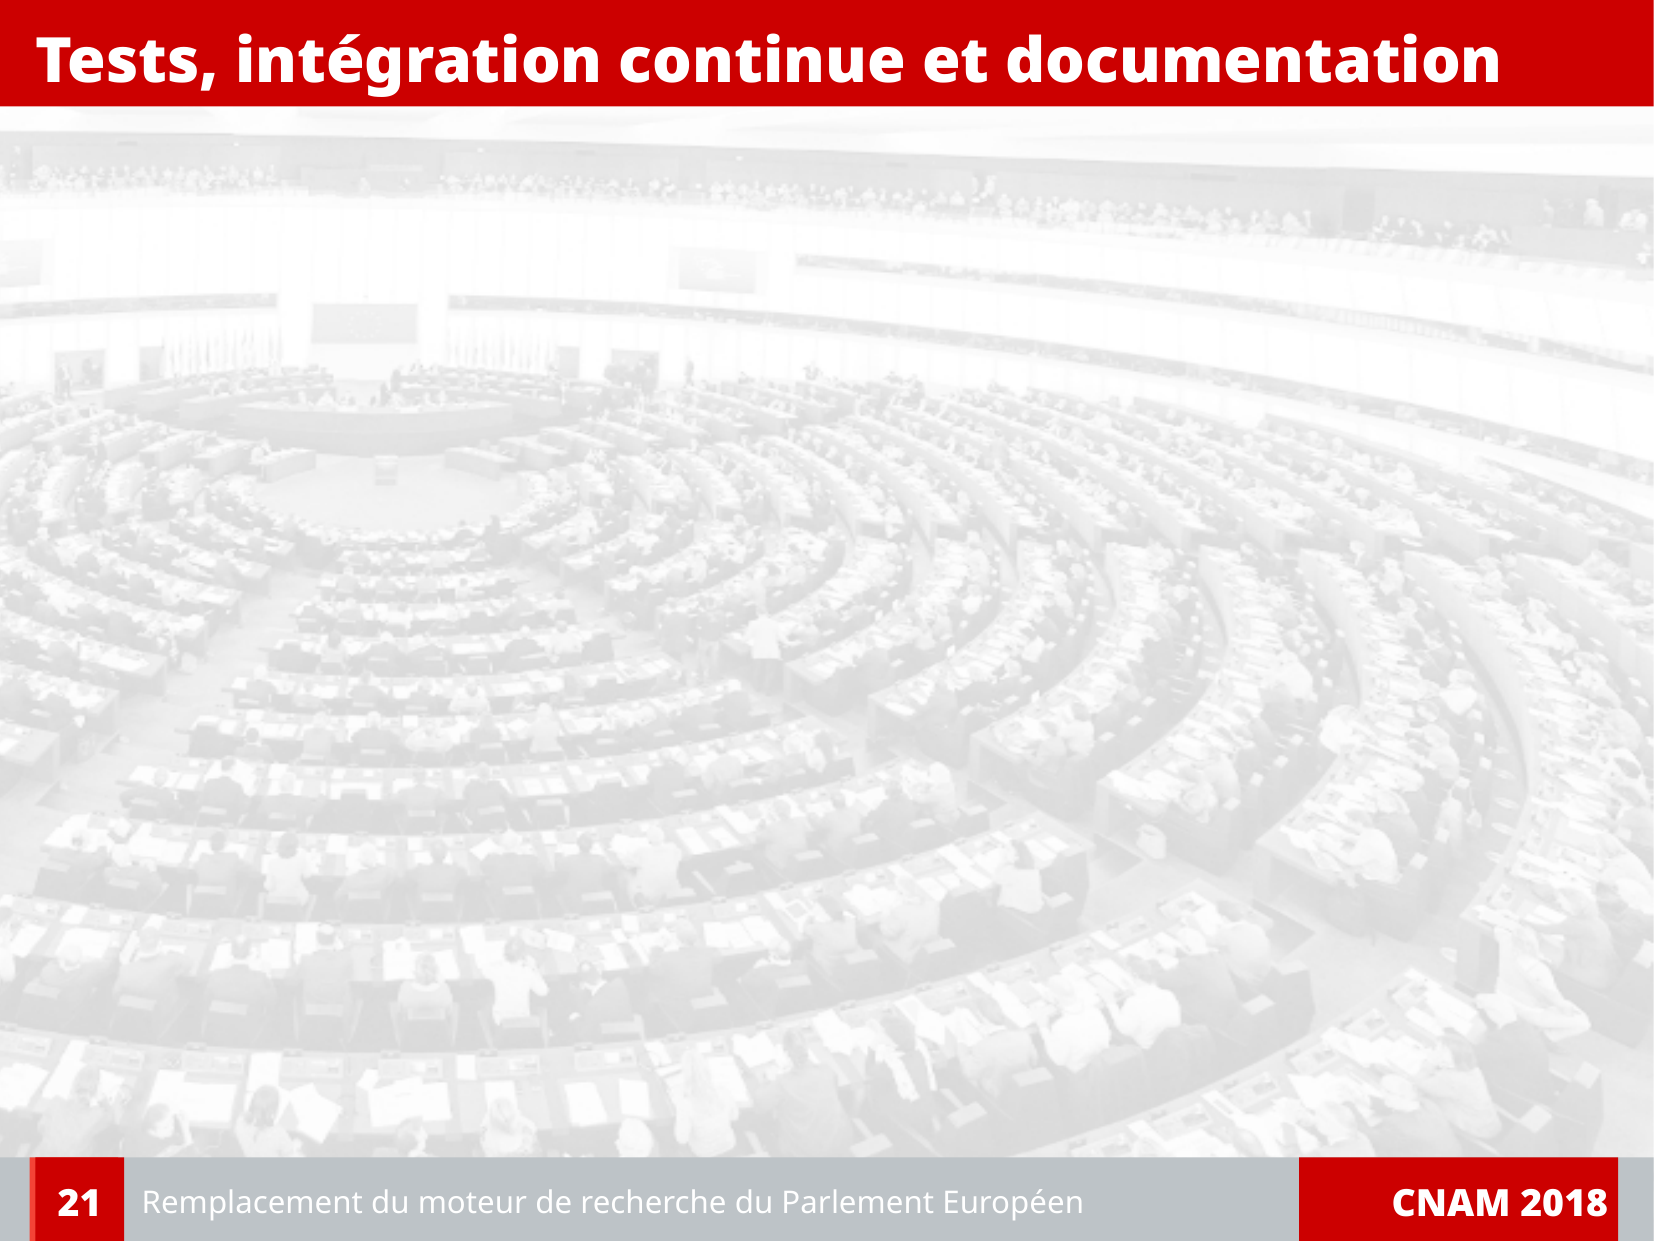

# Tests, intégration continue et documentation
21
Remplacement du moteur de recherche du Parlement Européen